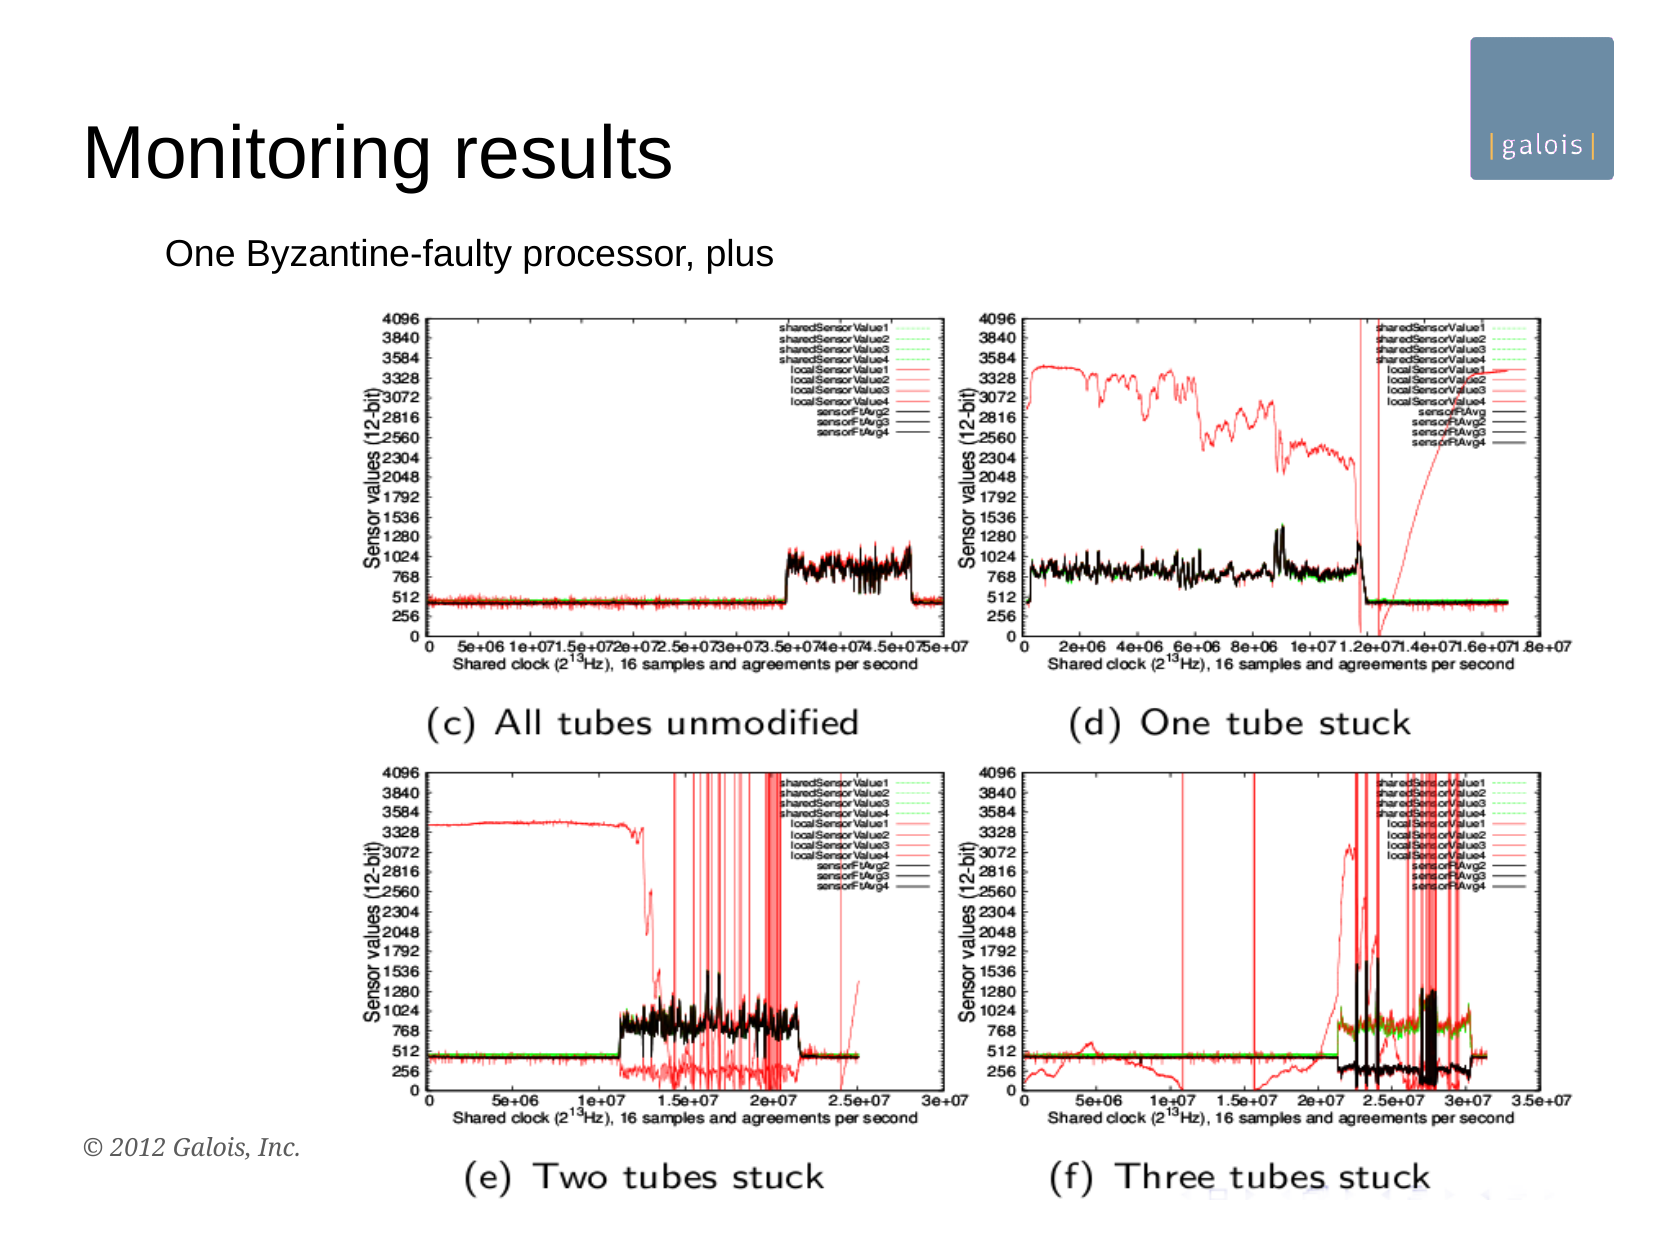

# Monitoring results
One Byzantine-faulty processor, plus